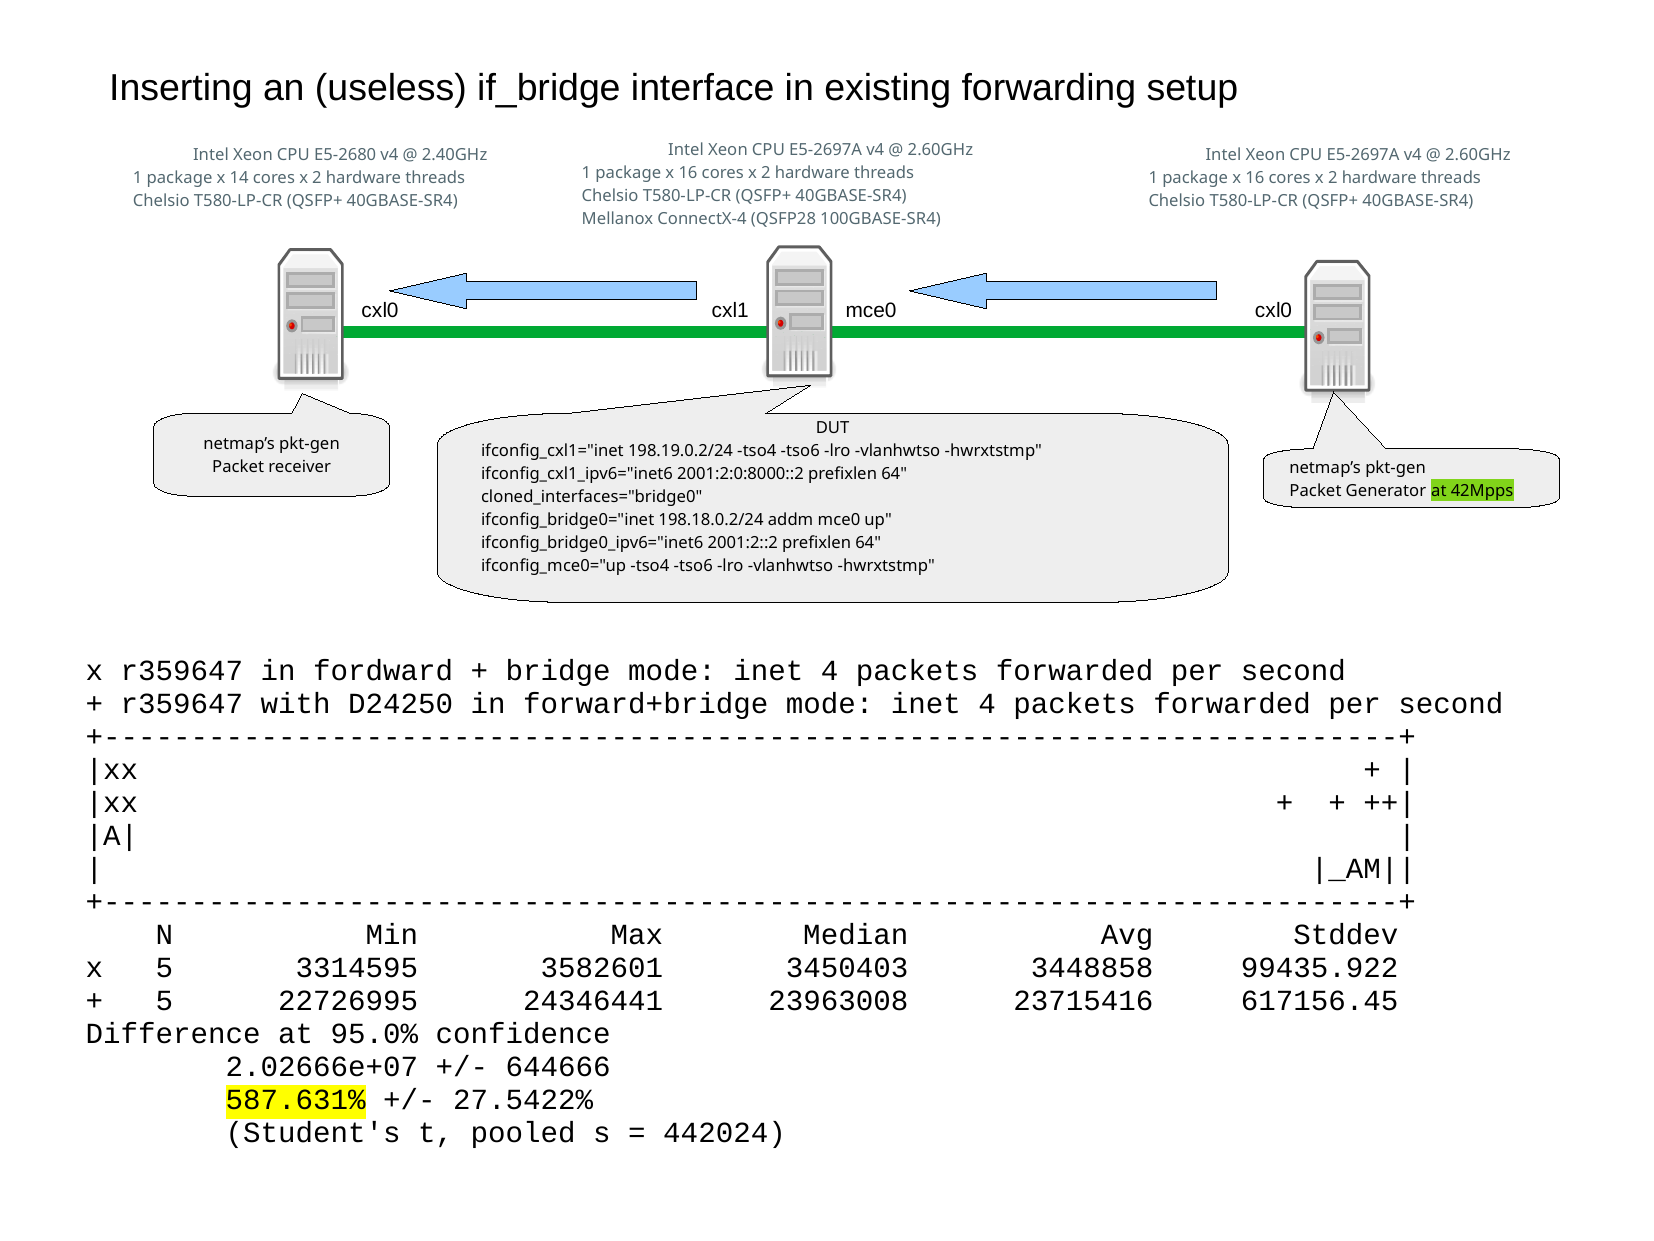

Inserting an (useless) if_bridge interface in existing forwarding setup
Intel Xeon CPU E5-2697A v4 @ 2.60GHz
1 package x 16 cores x 2 hardware threads
Chelsio T580-LP-CR (QSFP+ 40GBASE-SR4)
Mellanox ConnectX-4 (QSFP28 100GBASE-SR4)
Intel Xeon CPU E5-2680 v4 @ 2.40GHz
1 package x 14 cores x 2 hardware threads
Chelsio T580-LP-CR (QSFP+ 40GBASE-SR4)
Intel Xeon CPU E5-2697A v4 @ 2.60GHz
1 package x 16 cores x 2 hardware threads
Chelsio T580-LP-CR (QSFP+ 40GBASE-SR4)
cxl0
cxl1
mce0
cxl0
netmap’s pkt-gen
Packet receiver
DUT
ifconfig_cxl1="inet 198.19.0.2/24 -tso4 -tso6 -lro -vlanhwtso -hwrxtstmp"
ifconfig_cxl1_ipv6="inet6 2001:2:0:8000::2 prefixlen 64"
cloned_interfaces="bridge0"
ifconfig_bridge0="inet 198.18.0.2/24 addm mce0 up"
ifconfig_bridge0_ipv6="inet6 2001:2::2 prefixlen 64"
ifconfig_mce0="up -tso4 -tso6 -lro -vlanhwtso -hwrxtstmp"
netmap’s pkt-gen
Packet Generator at 42Mpps
x r359647 in fordward + bridge mode: inet 4 packets forwarded per second
+ r359647 with D24250 in forward+bridge mode: inet 4 packets forwarded per second
+--------------------------------------------------------------------------+
|xx + |
|xx + + ++|
|A| |
| |_AM||
+--------------------------------------------------------------------------+
 N Min Max Median Avg Stddev
x 5 3314595 3582601 3450403 3448858 99435.922
+ 5 22726995 24346441 23963008 23715416 617156.45
Difference at 95.0% confidence
 2.02666e+07 +/- 644666
 587.631% +/- 27.5422%
 (Student's t, pooled s = 442024)